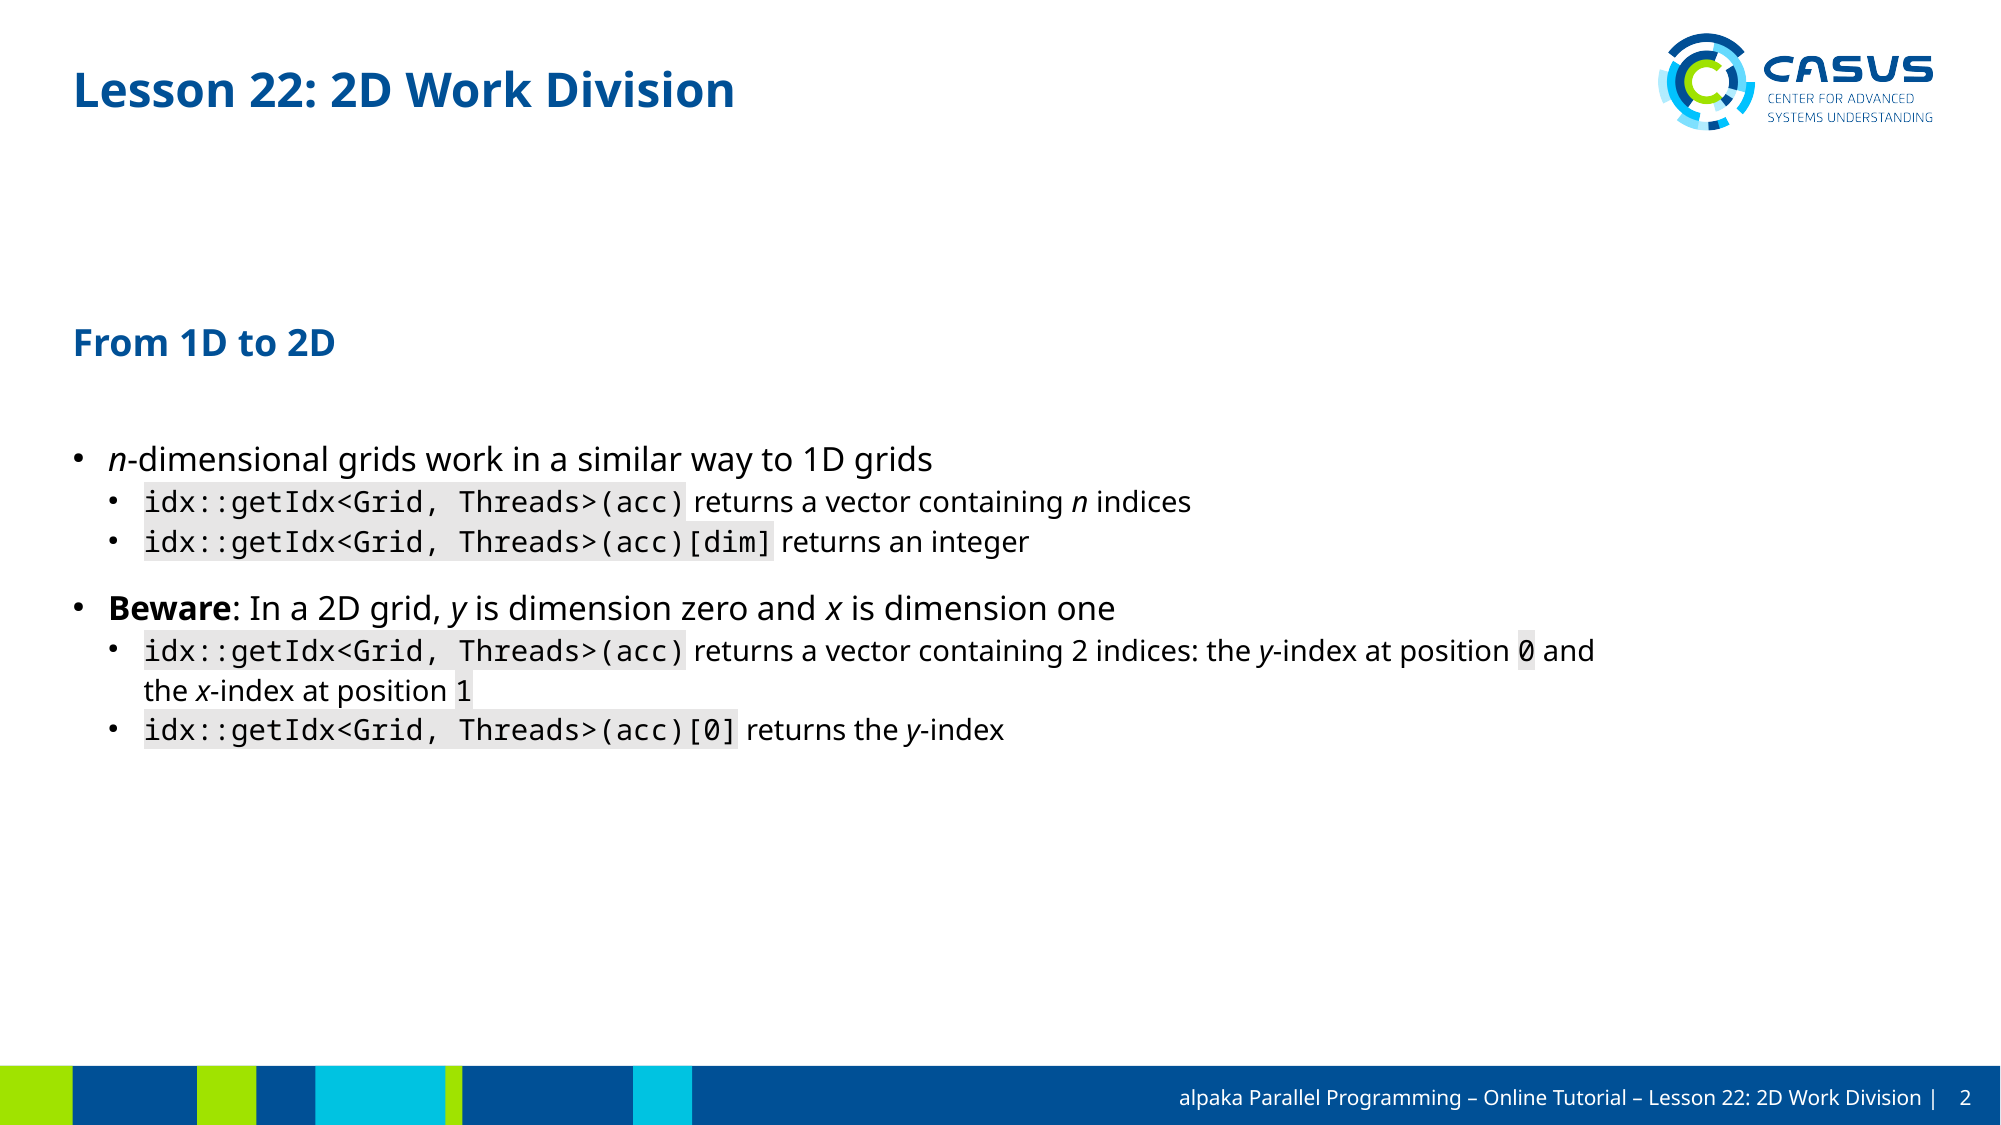

# Lesson 22: 2D Work Division
From 1D to 2D
n-dimensional grids work in a similar way to 1D grids
idx::getIdx<Grid, Threads>(acc) returns a vector containing n indices
idx::getIdx<Grid, Threads>(acc)[dim] returns an integer
Beware: In a 2D grid, y is dimension zero and x is dimension one
idx::getIdx<Grid, Threads>(acc) returns a vector containing 2 indices: the y-index at position 0 and the x-index at position 1
idx::getIdx<Grid, Threads>(acc)[0] returns the y-index
alpaka Parallel Programming – Online Tutorial – Lesson 22: 2D Work Division
2